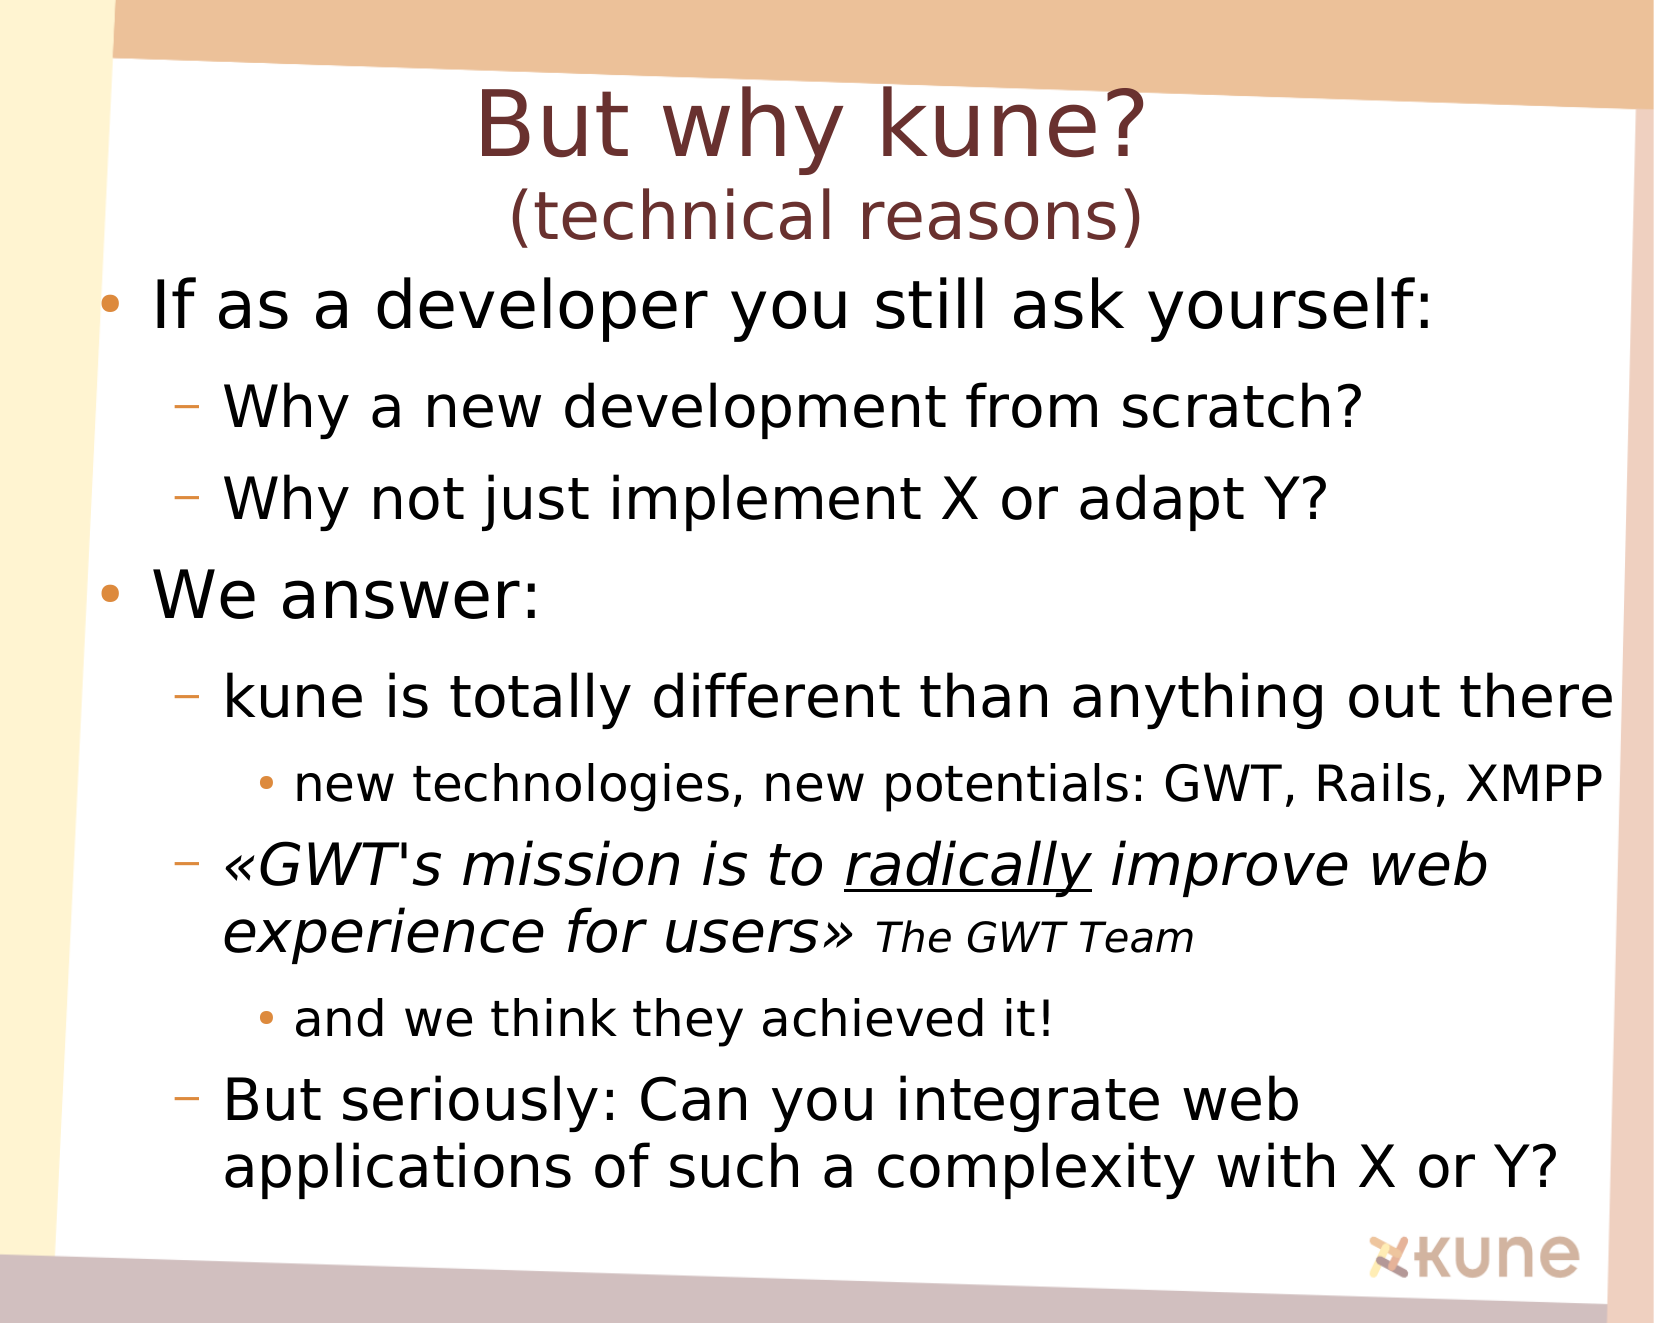

# But why kune? (technical reasons)
If as a developer you still ask yourself:
Why a new development from scratch?
Why not just implement X or adapt Y?
We answer:
kune is totally different than anything out there
new technologies, new potentials: GWT, Rails, XMPP
«GWT's mission is to radically improve web experience for users» The GWT Team
and we think they achieved it!
But seriously: Can you integrate web applications of such a complexity with X or Y?